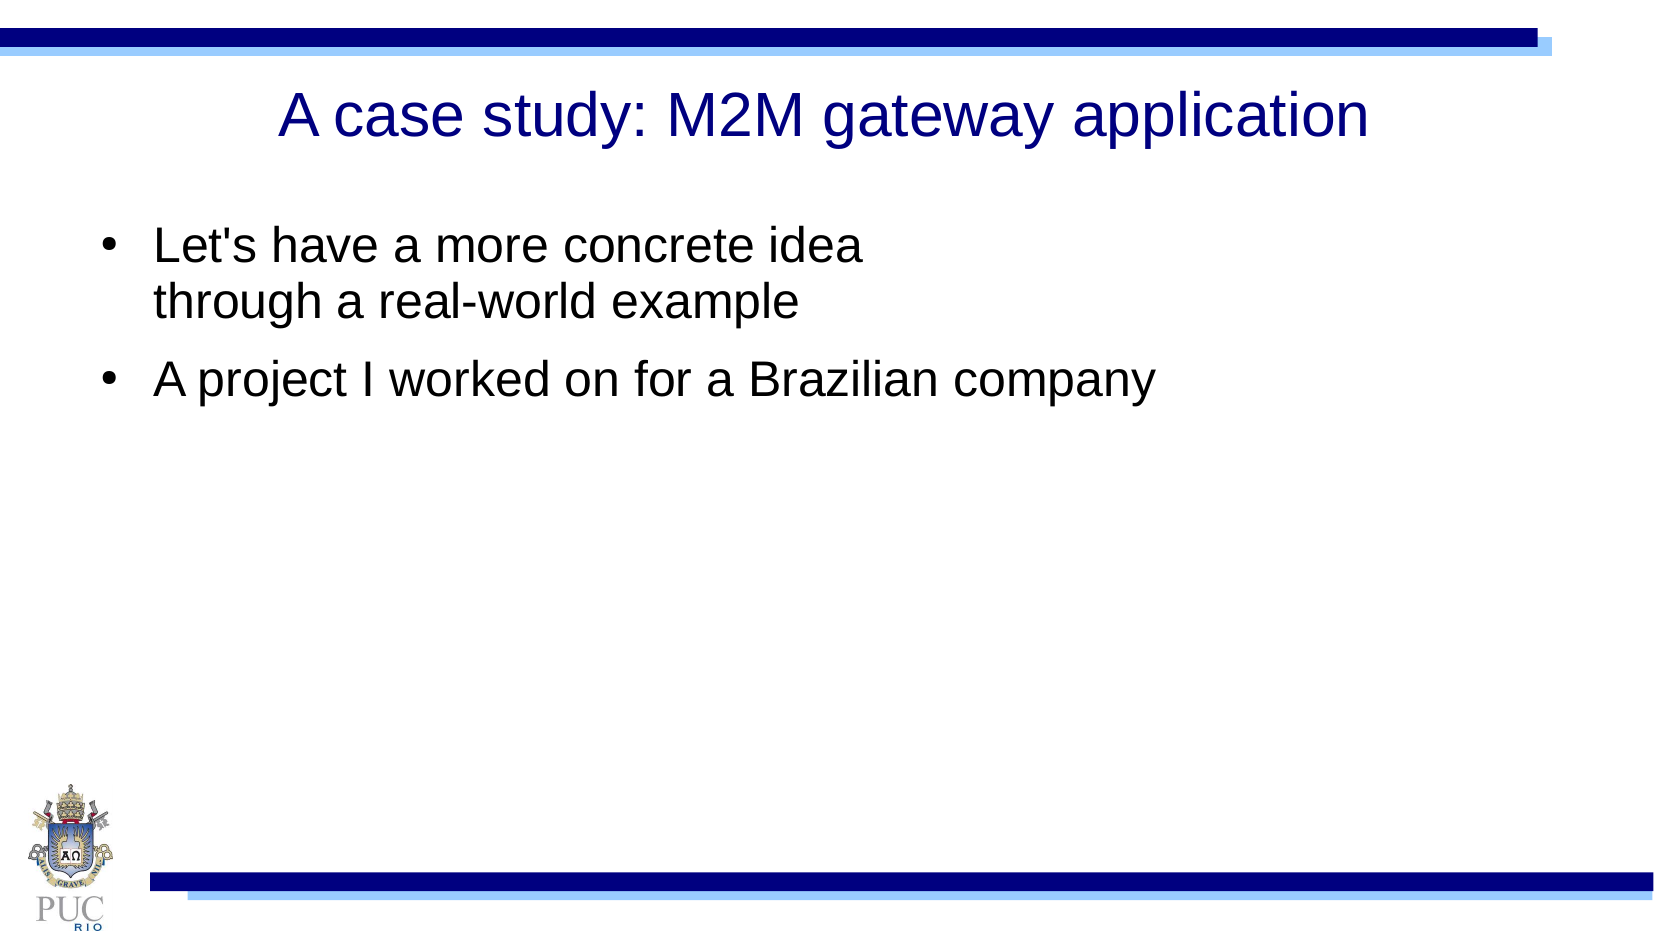

# A case study: M2M gateway application
Let's have a more concrete idea
through a real-world example
A project I worked on for a Brazilian company